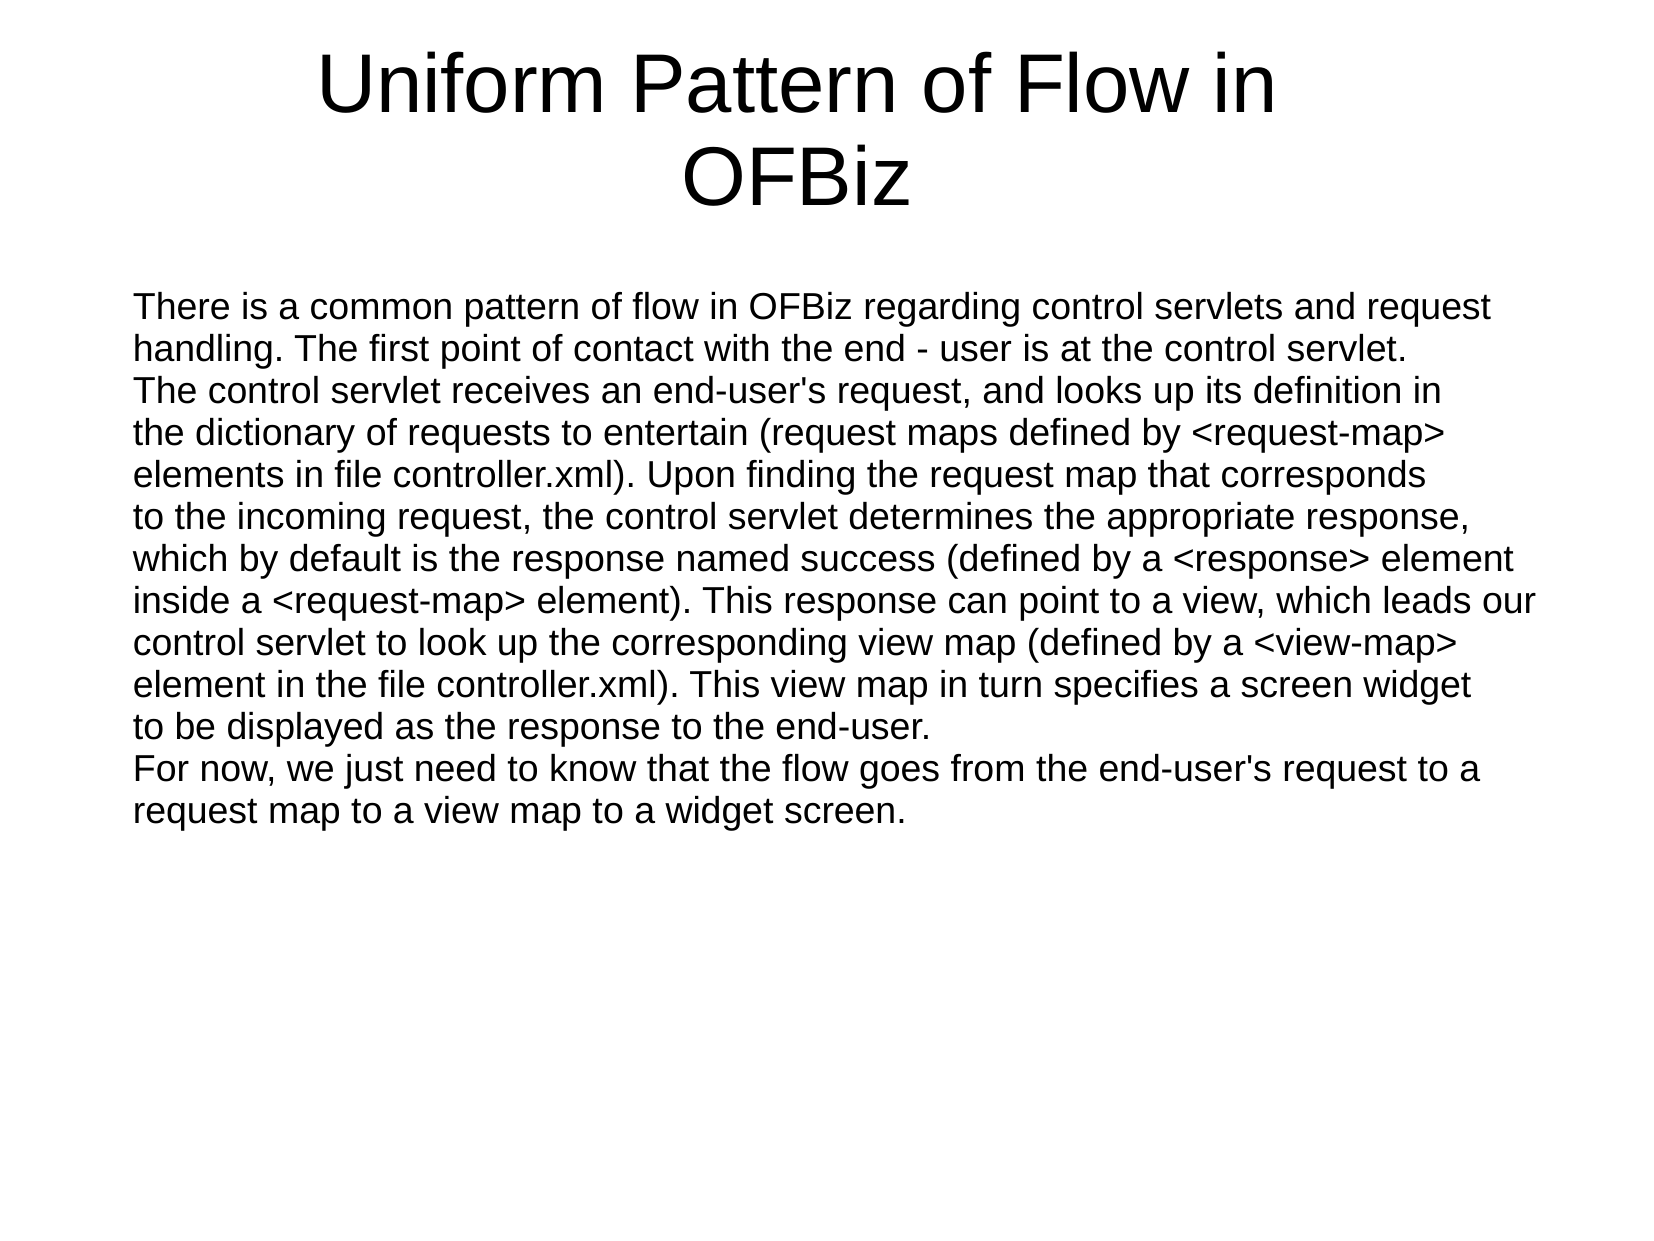

Uniform Pattern of Flow in OFBiz
There is a common pattern of flow in OFBiz regarding control servlets and request
handling. The first point of contact with the end - user is at the control servlet.
The control servlet receives an end-user's request, and looks up its definition in
the dictionary of requests to entertain (request maps defined by <request-map>
elements in file controller.xml). Upon finding the request map that corresponds
to the incoming request, the control servlet determines the appropriate response,
which by default is the response named success (defined by a <response> element
inside a <request-map> element). This response can point to a view, which leads our
control servlet to look up the corresponding view map (defined by a <view-map>
element in the file controller.xml). This view map in turn specifies a screen widget
to be displayed as the response to the end-user.
For now, we just need to know that the flow goes from the end-user's request to a
request map to a view map to a widget screen.